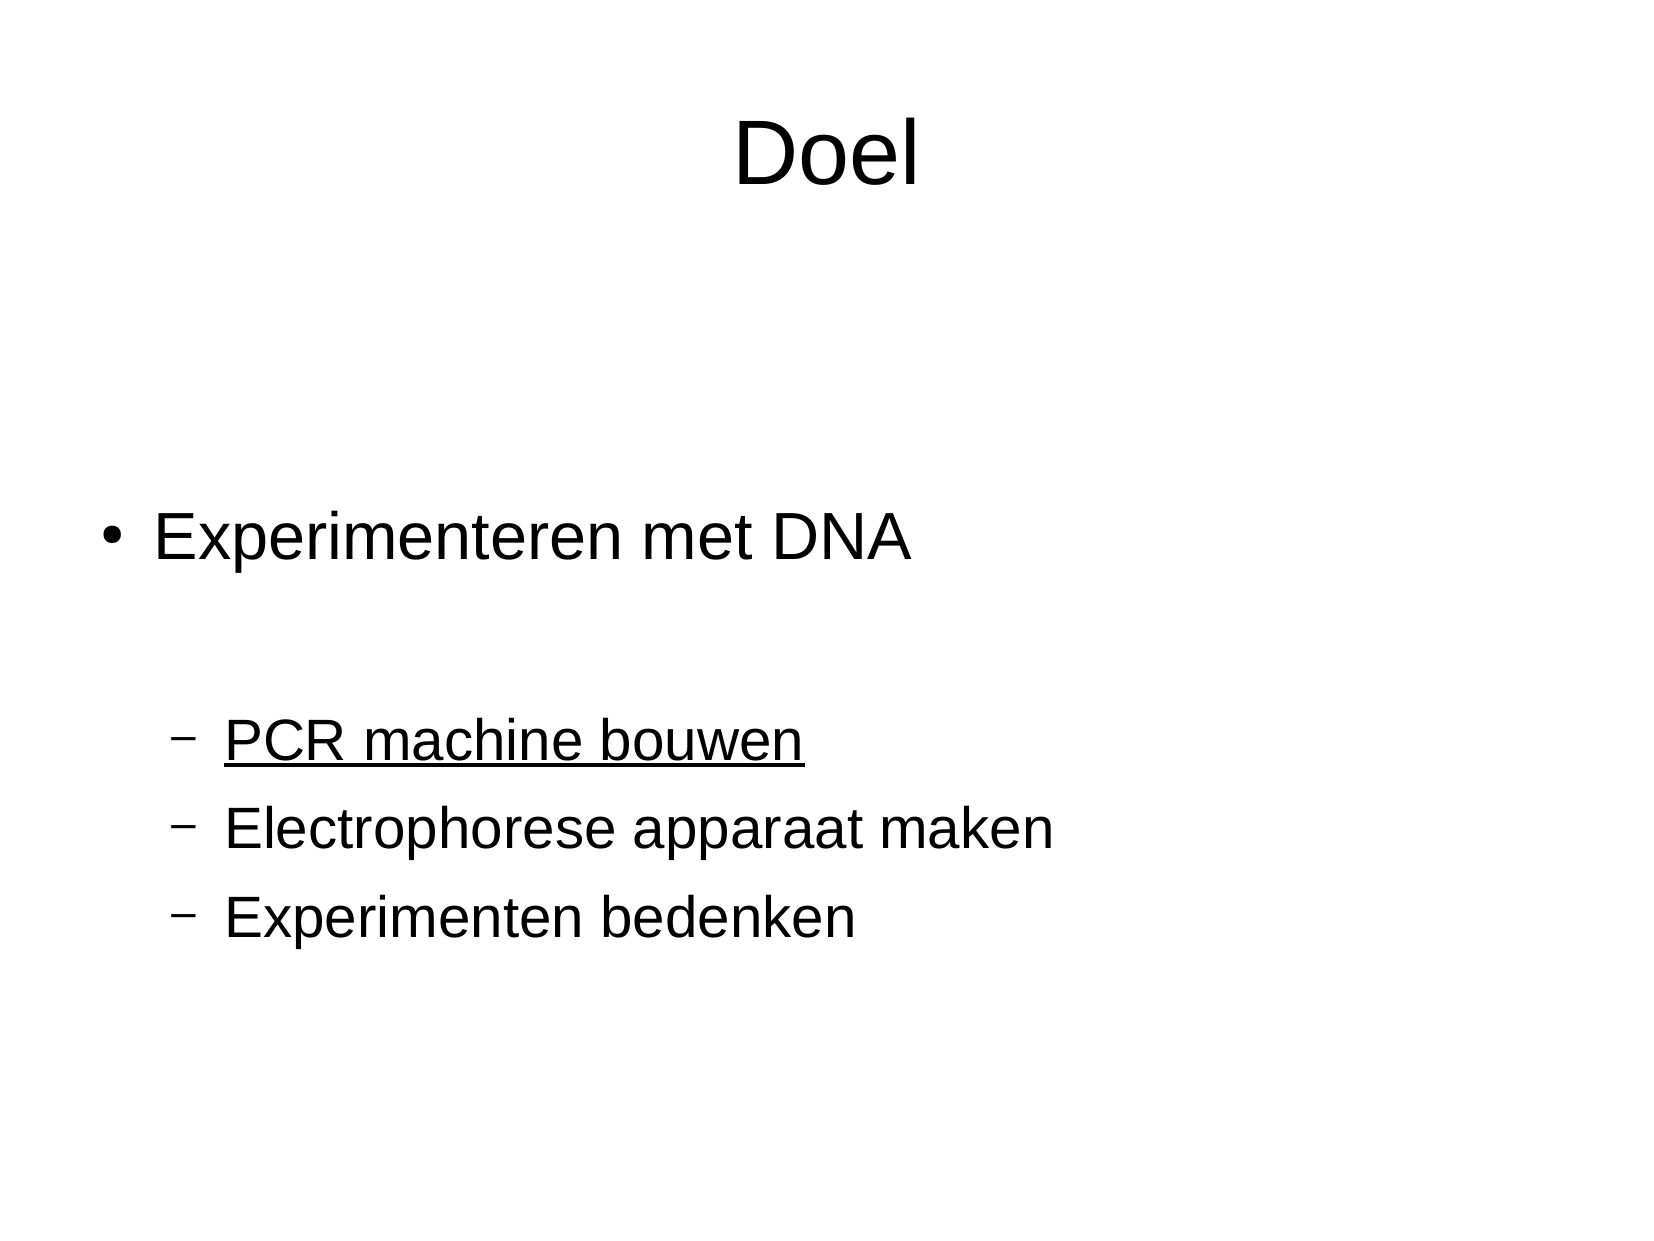

# Doel
Experimenteren met DNA
PCR machine bouwen
Electrophorese apparaat maken
Experimenten bedenken